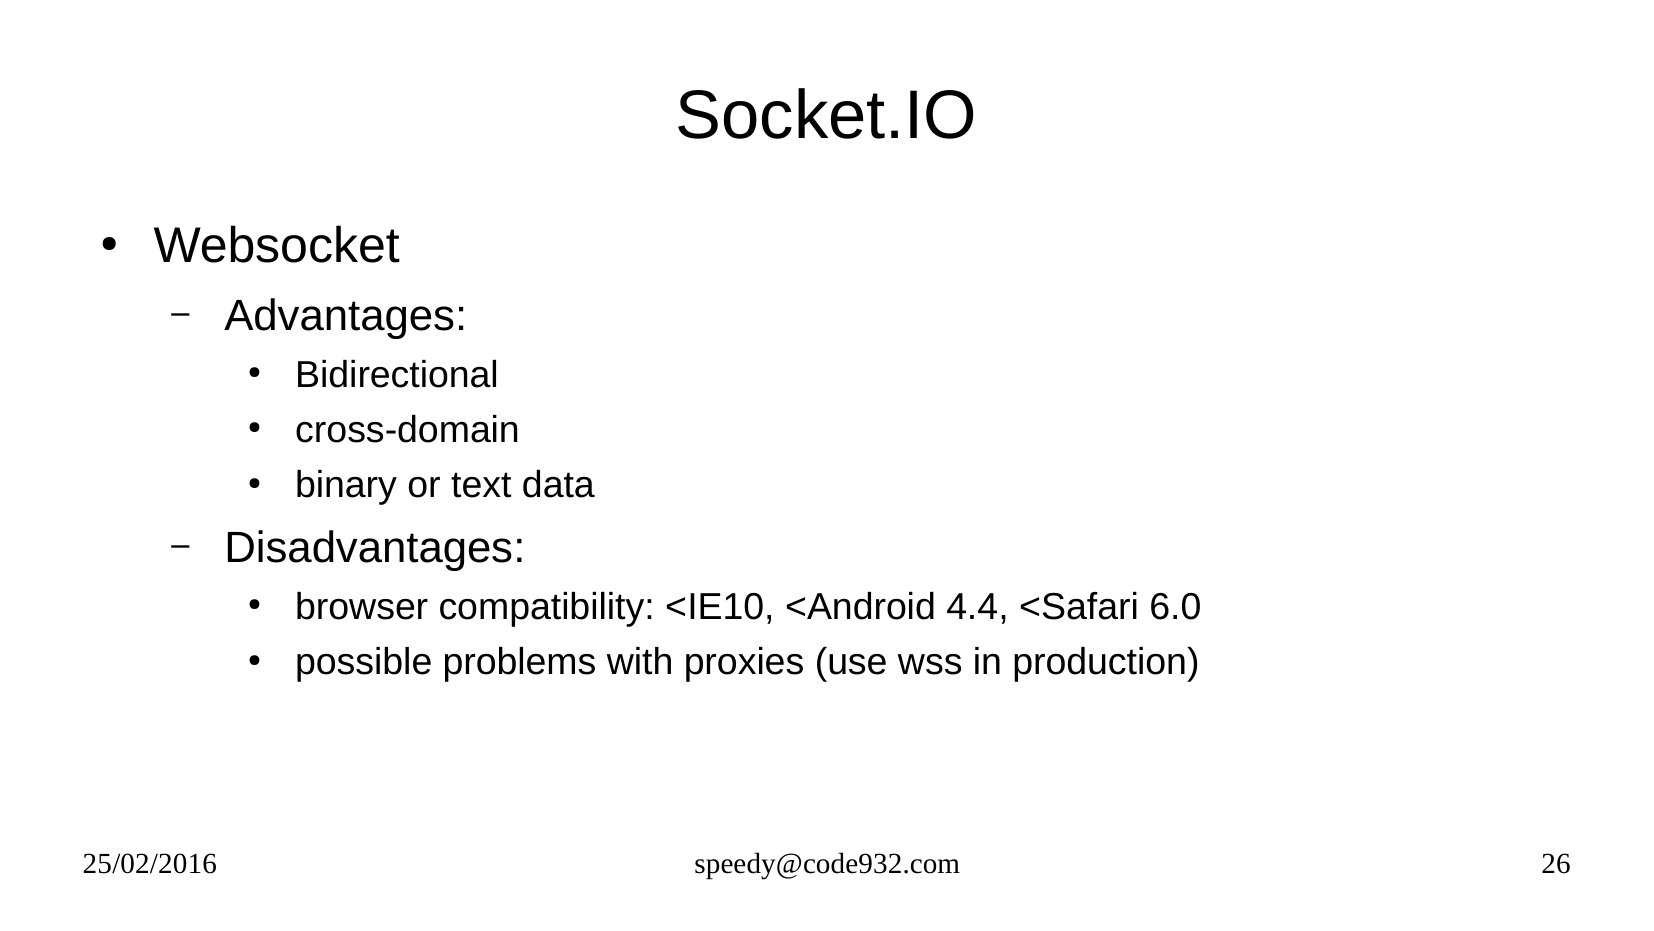

# Socket.IO
Websocket
Advantages:
Bidirectional
cross-domain
binary or text data
Disadvantages:
browser compatibility: <IE10, <Android 4.4, <Safari 6.0
possible problems with proxies (use wss in production)
25/02/2016
speedy@code932.com
26